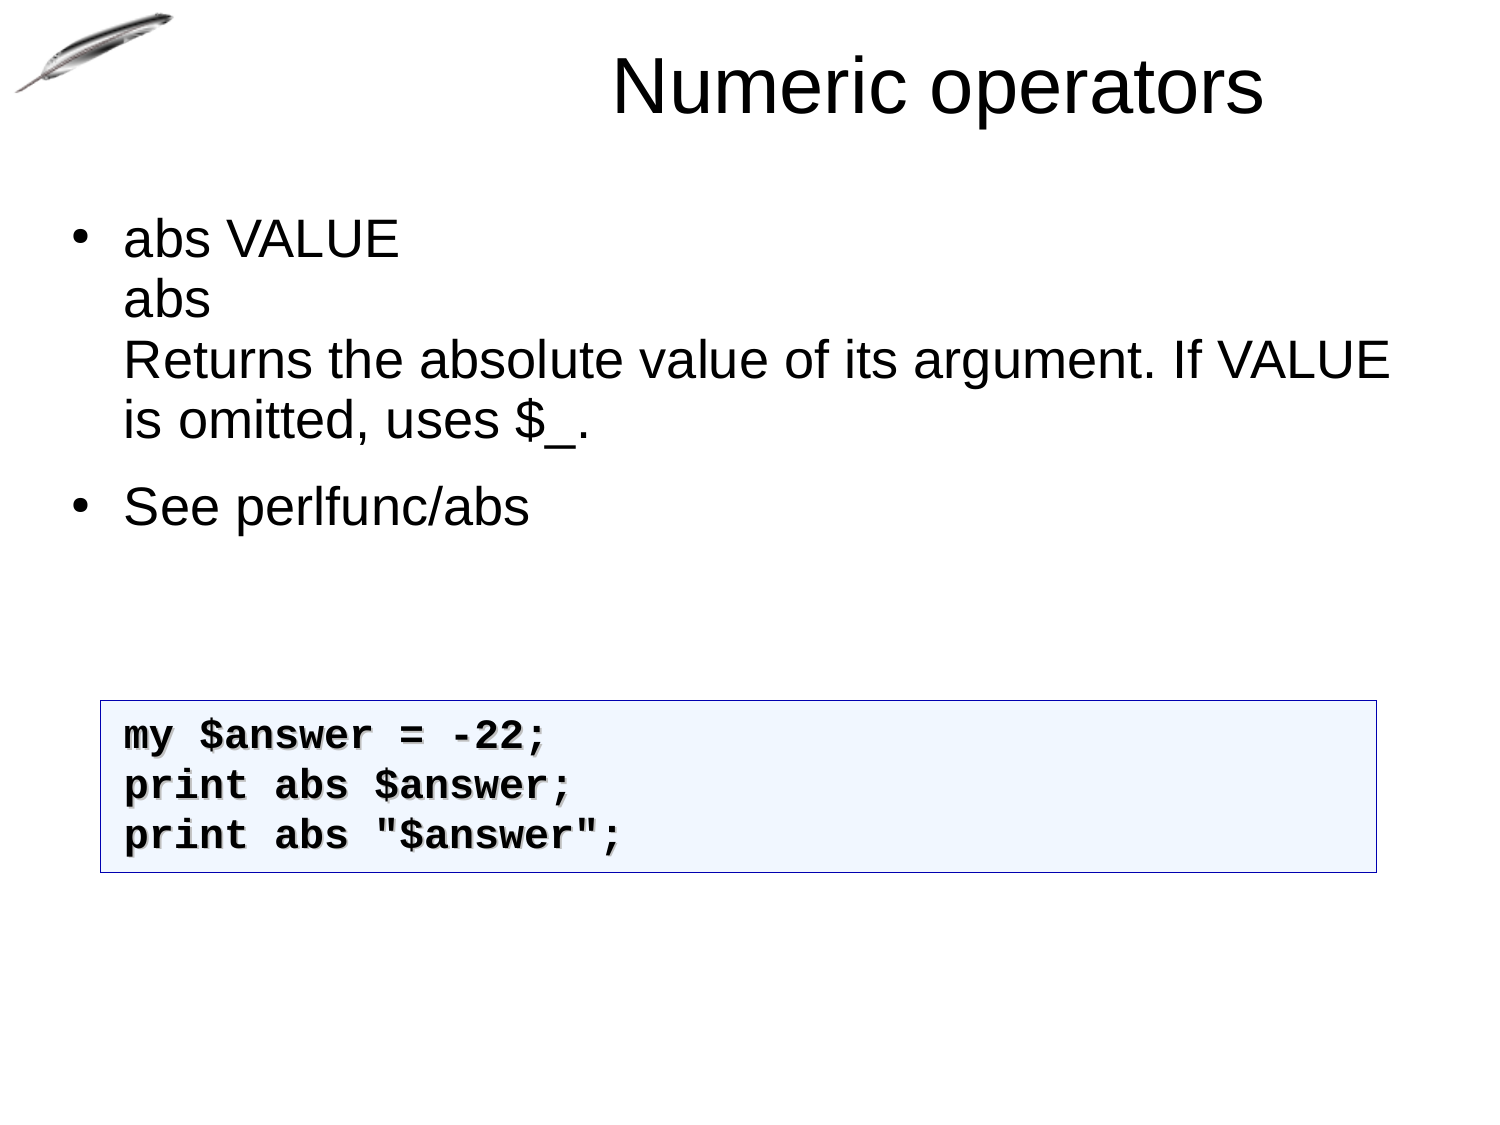

# Numeric operators
abs VALUE
abs
Returns the absolute value of its argument. If VALUE is omitted, uses $_.
See perlfunc/abs
my $answer = -22;
print abs $answer;
print abs "$answer";